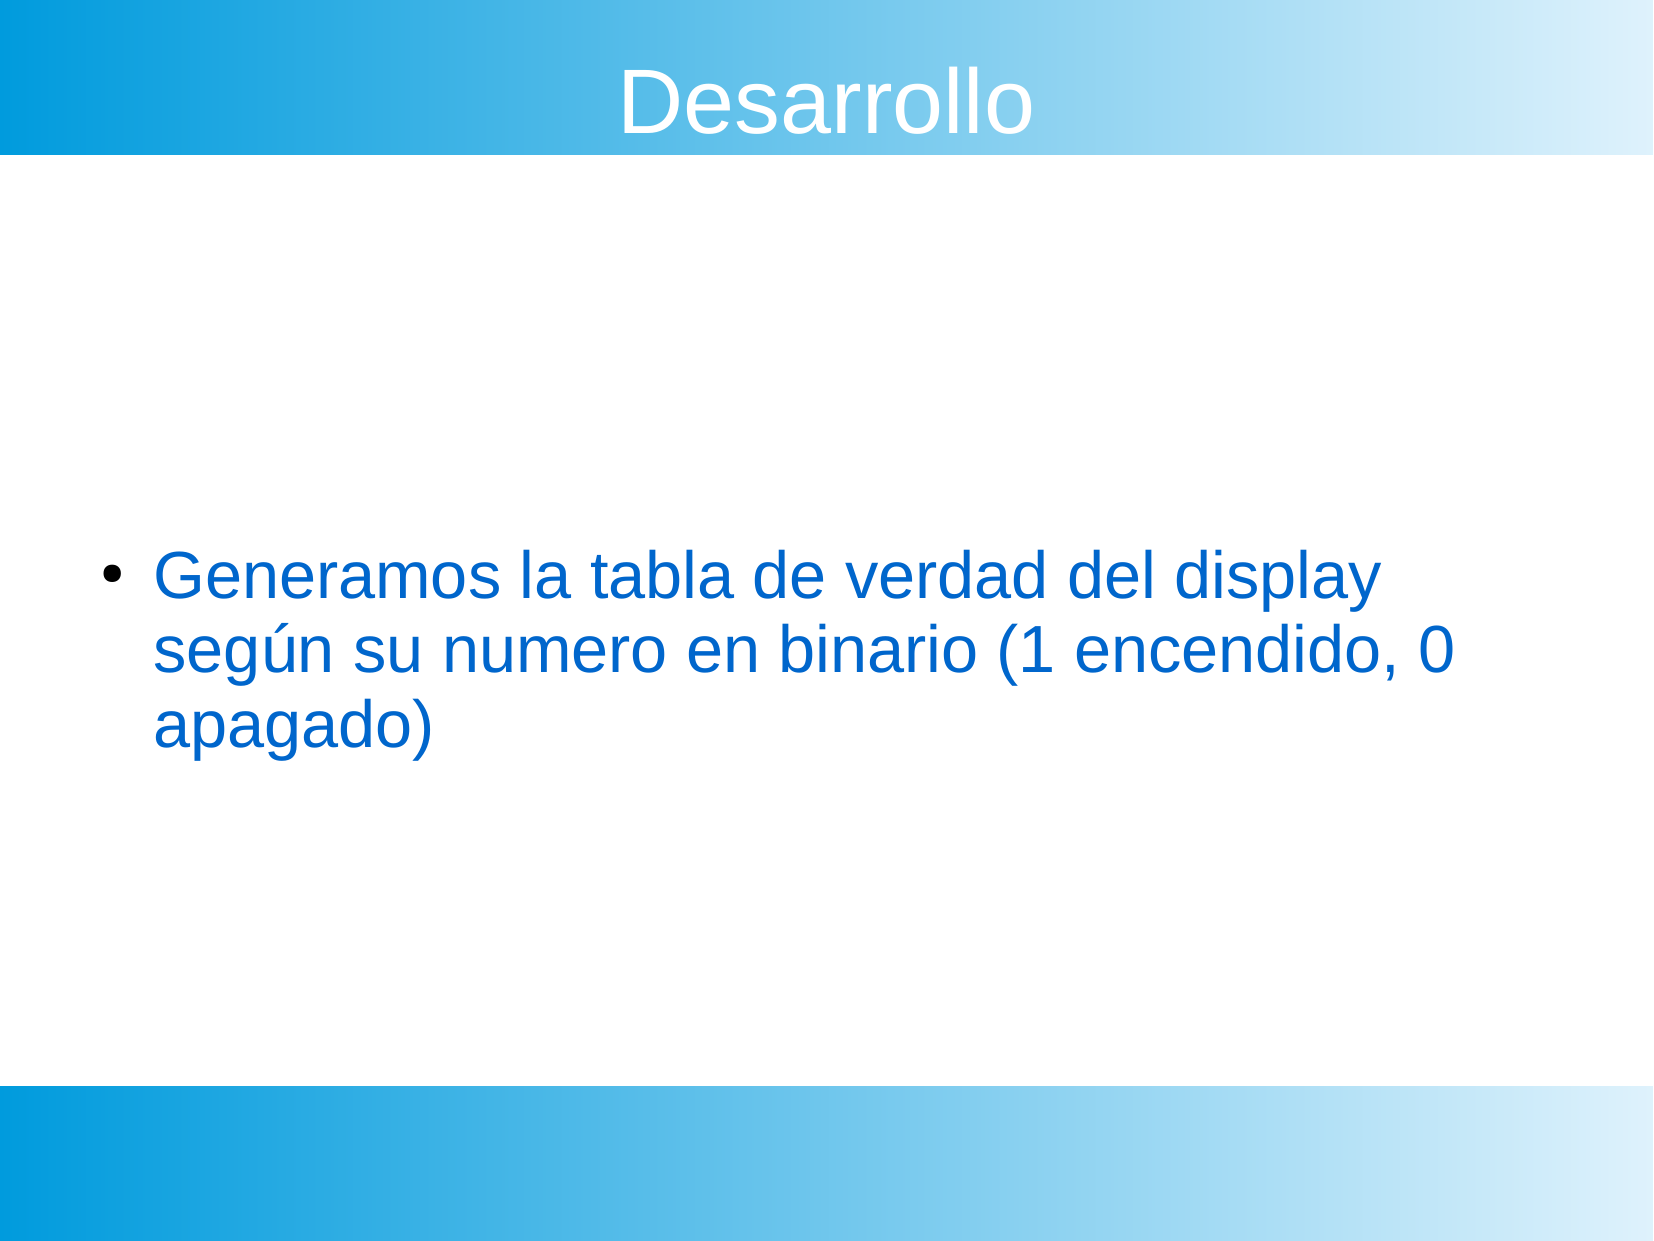

# Desarrollo
Generamos la tabla de verdad del display según su numero en binario (1 encendido, 0 apagado)